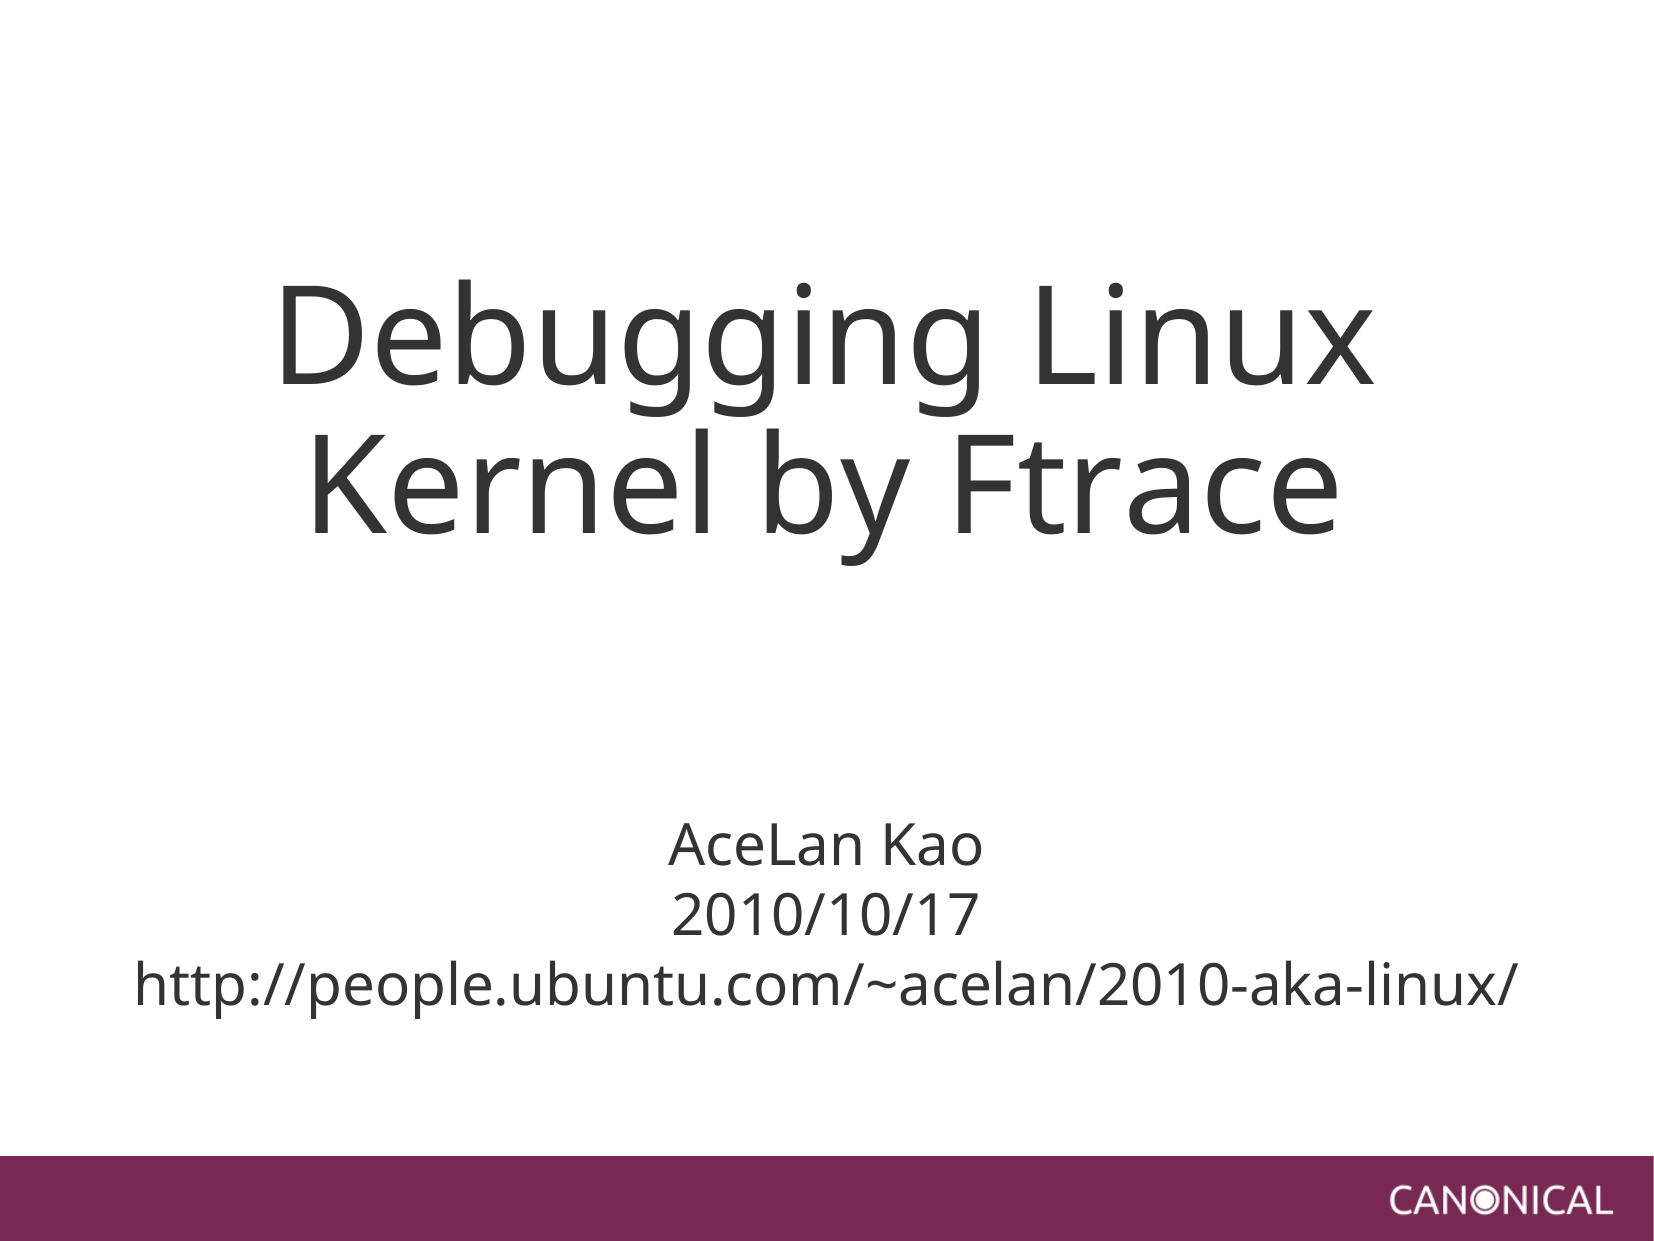

# Debugging Linux Kernel by Ftrace
AceLan Kao
2010/10/17
http://people.ubuntu.com/~acelan/2010-aka-linux/